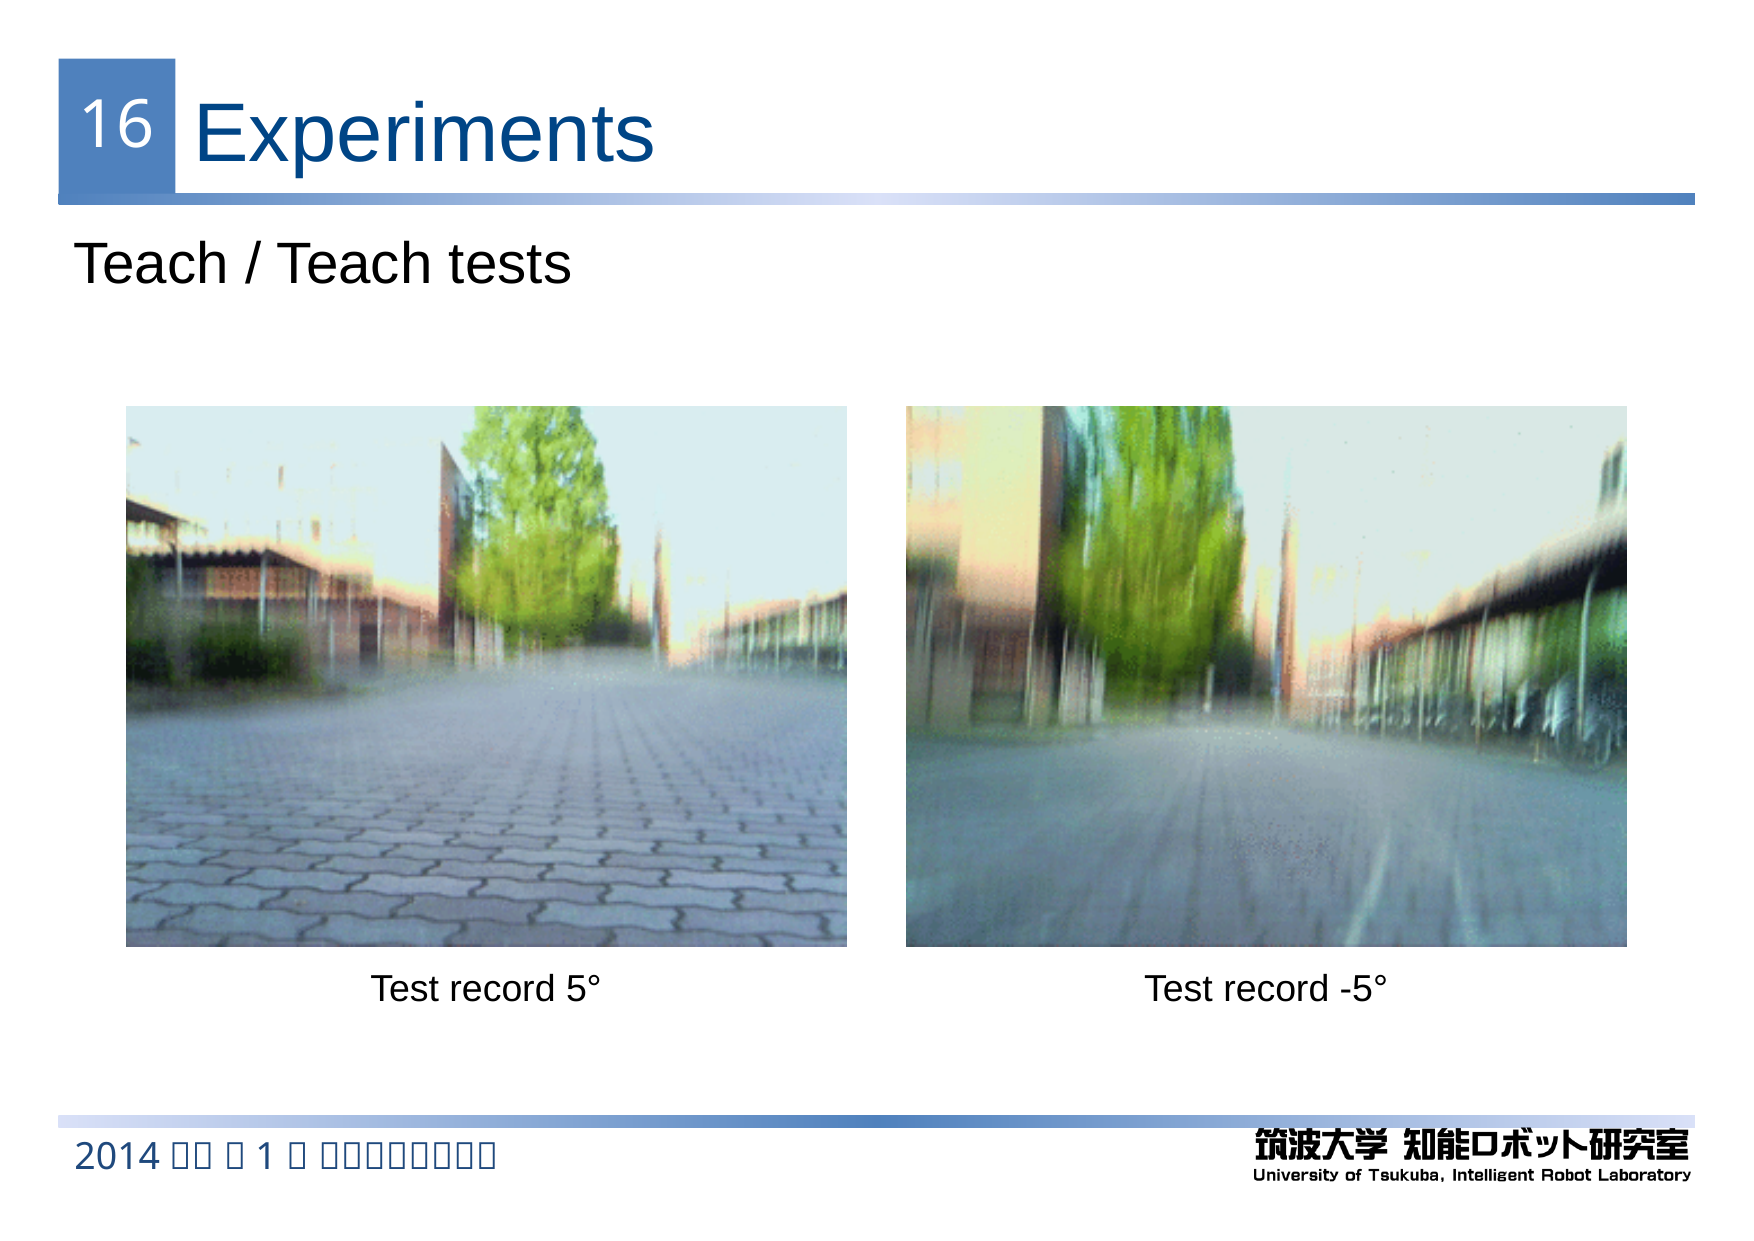

# Experiments
Teach / Teach tests
Test record 5°
Test record -5°